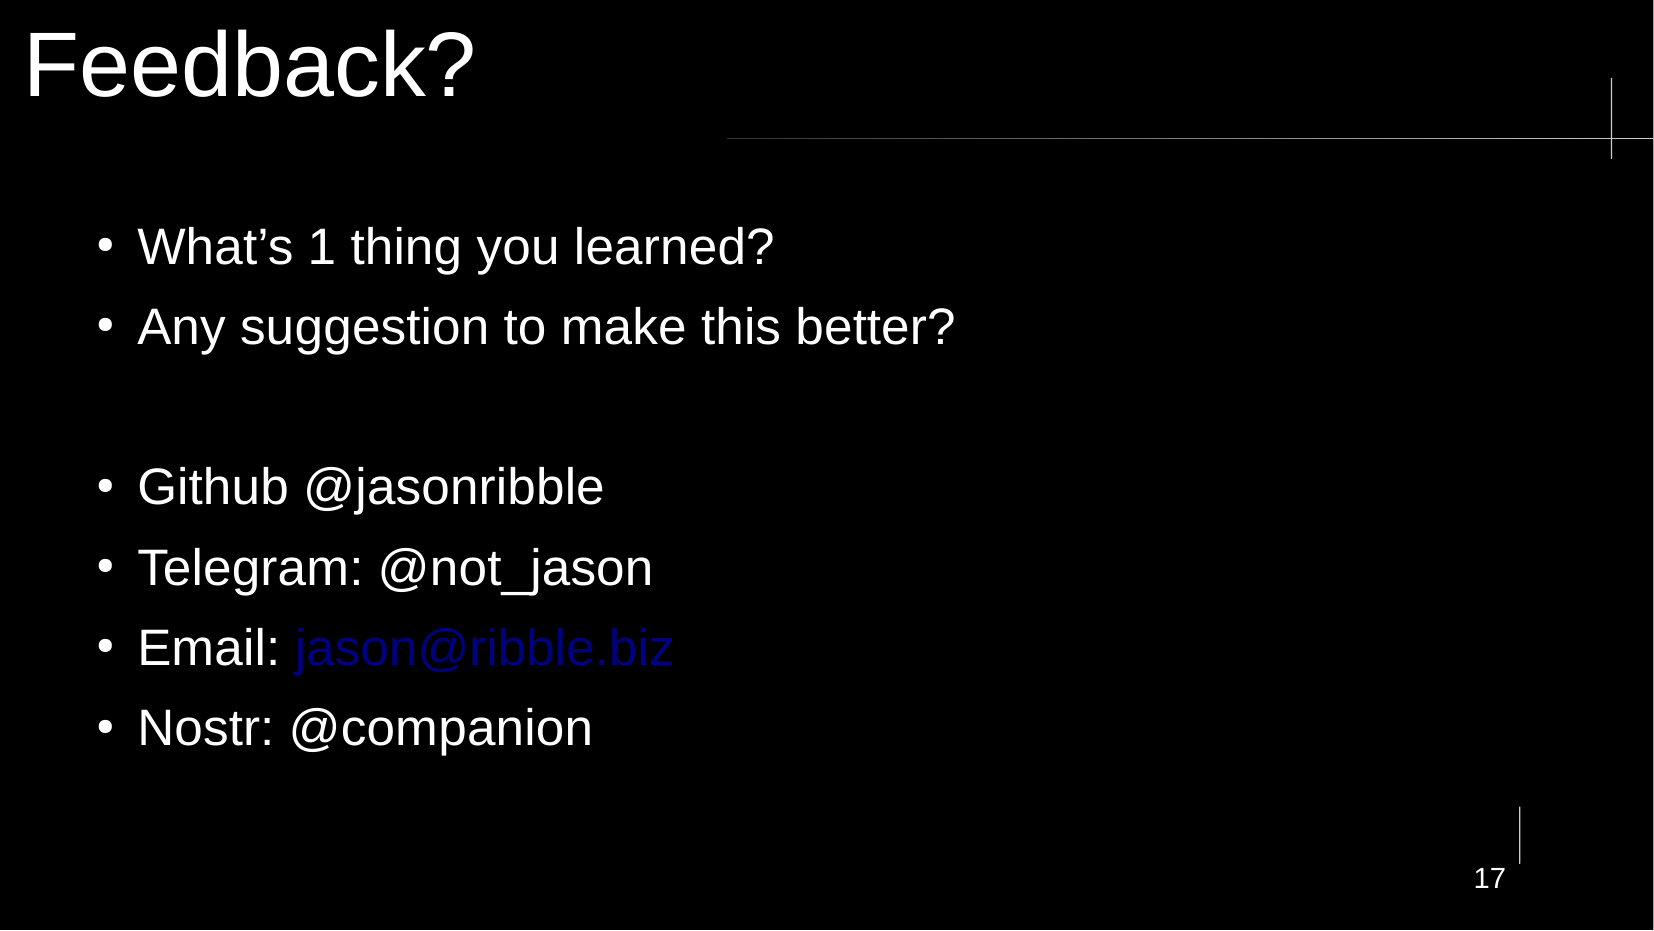

# Feedback?
What’s 1 thing you learned?
Any suggestion to make this better?
Github @jasonribble
Telegram: @not_jason
Email: jason@ribble.biz
Nostr: @companion
17